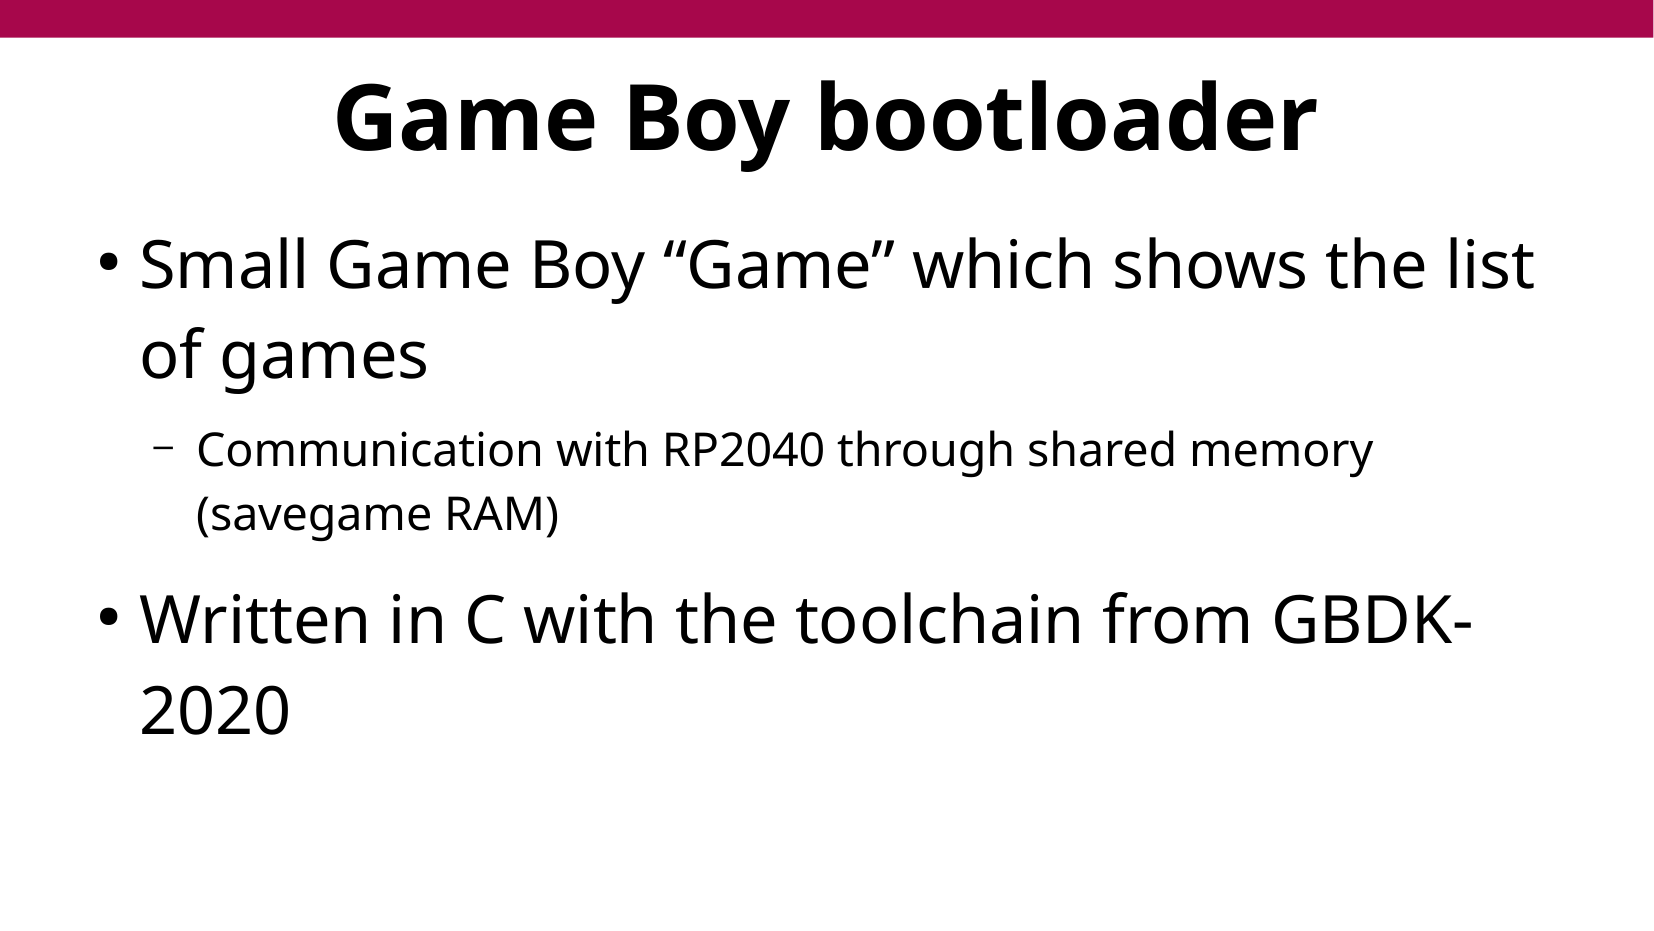

# Game Boy bootloader
Small Game Boy “Game” which shows the list of games
Communication with RP2040 through shared memory (savegame RAM)
Written in C with the toolchain from GBDK-2020